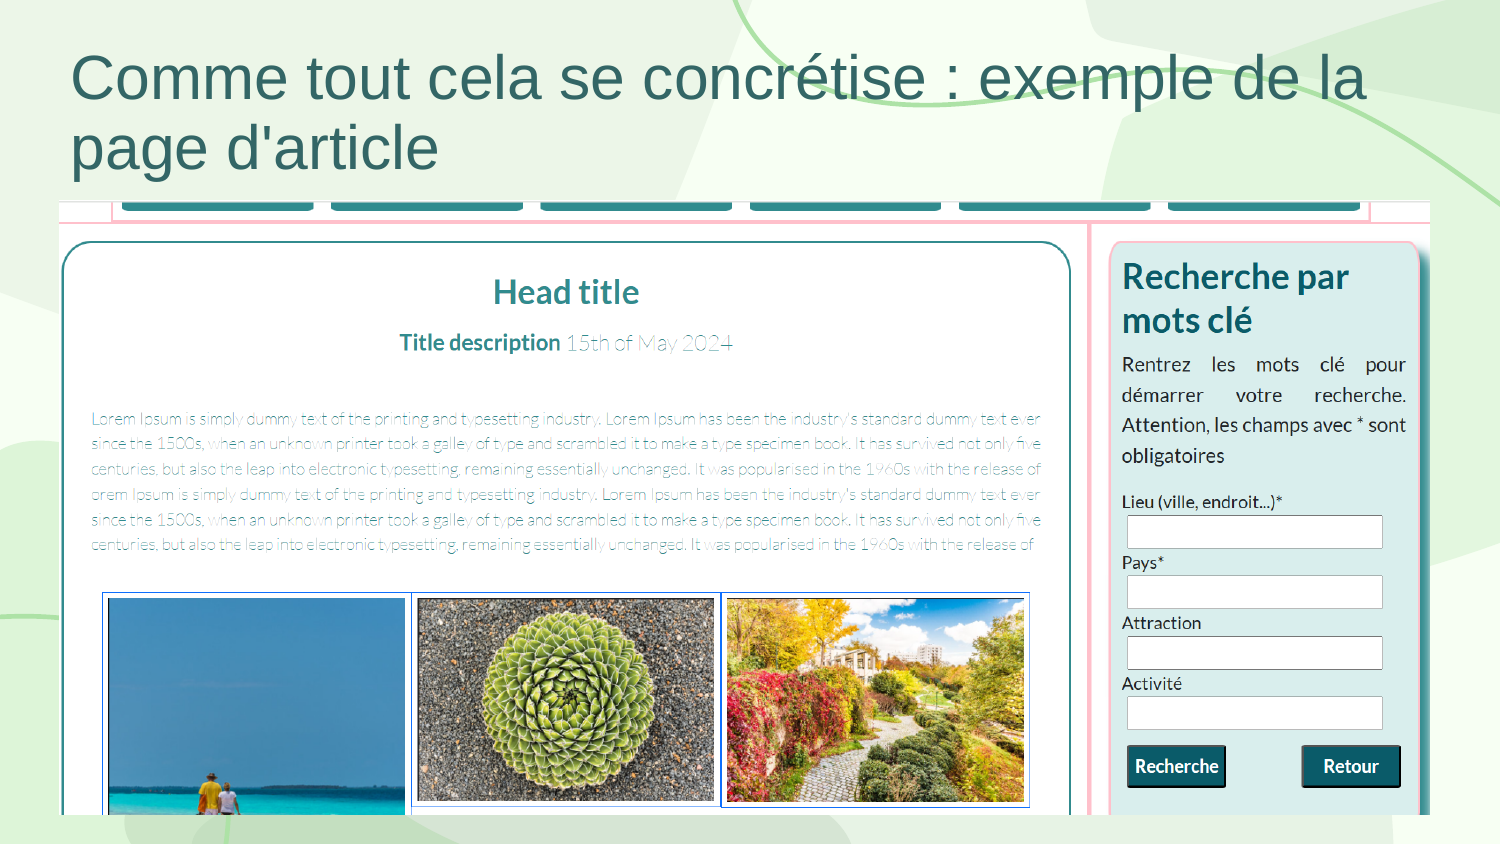

Comme tout cela se concrétise : exemple de la page d'article